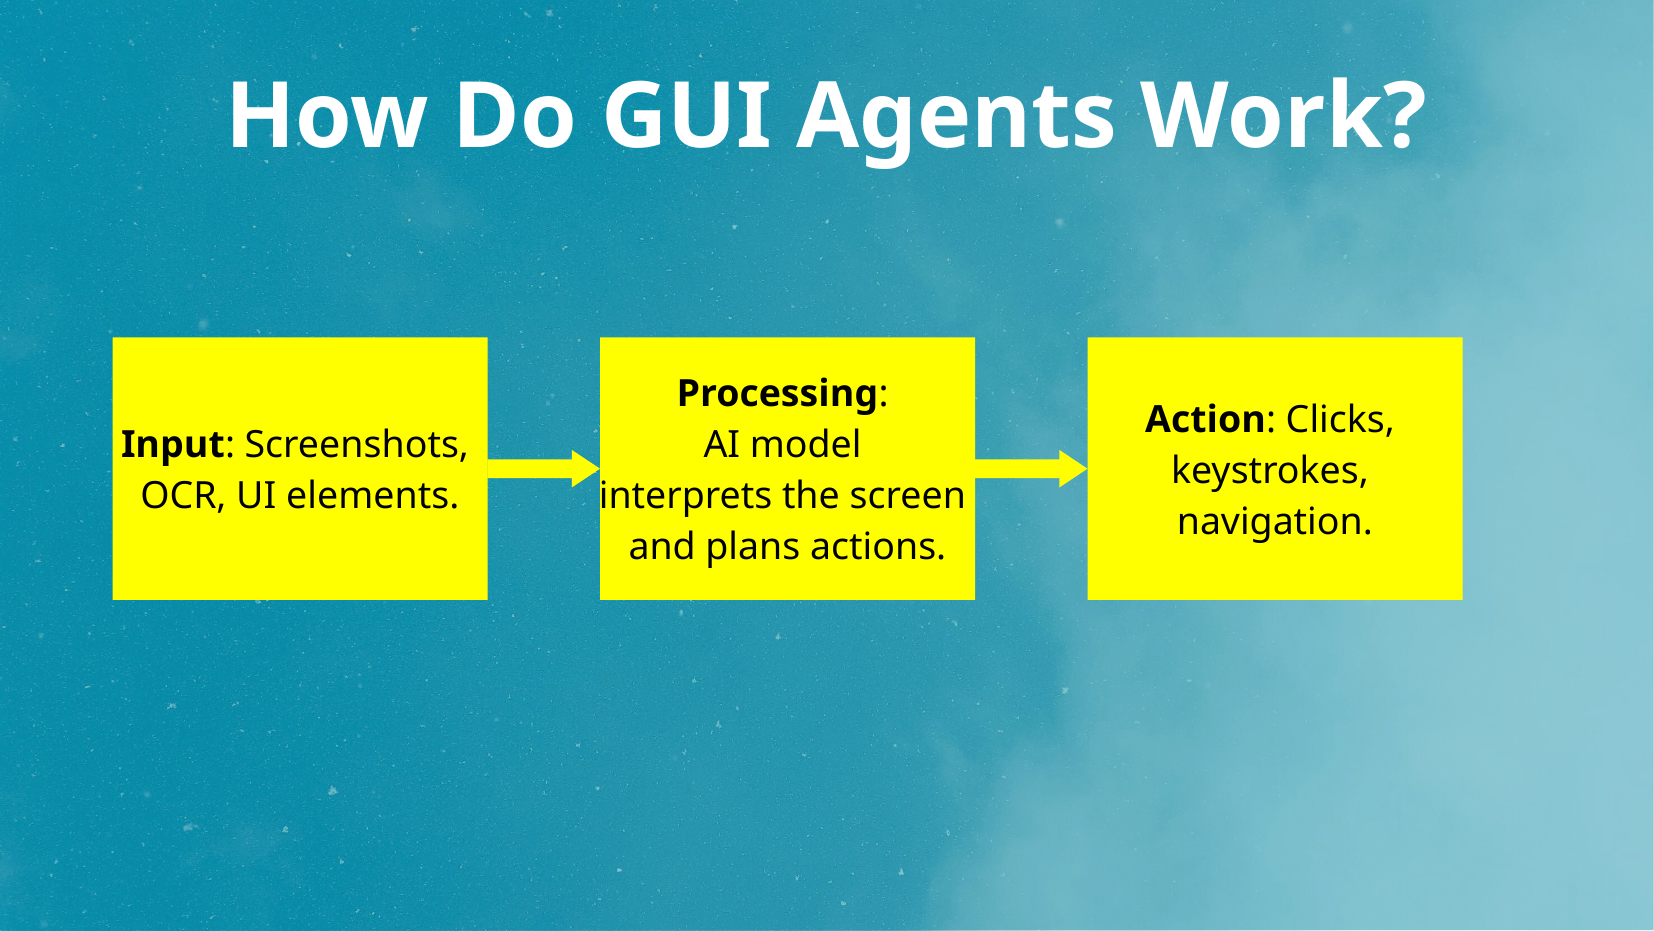

# How Do GUI Agents Work?
Input: Screenshots,
OCR, UI elements.
Processing:
AI model
interprets the screen
and plans actions.
Action: Clicks,
keystrokes,
navigation.